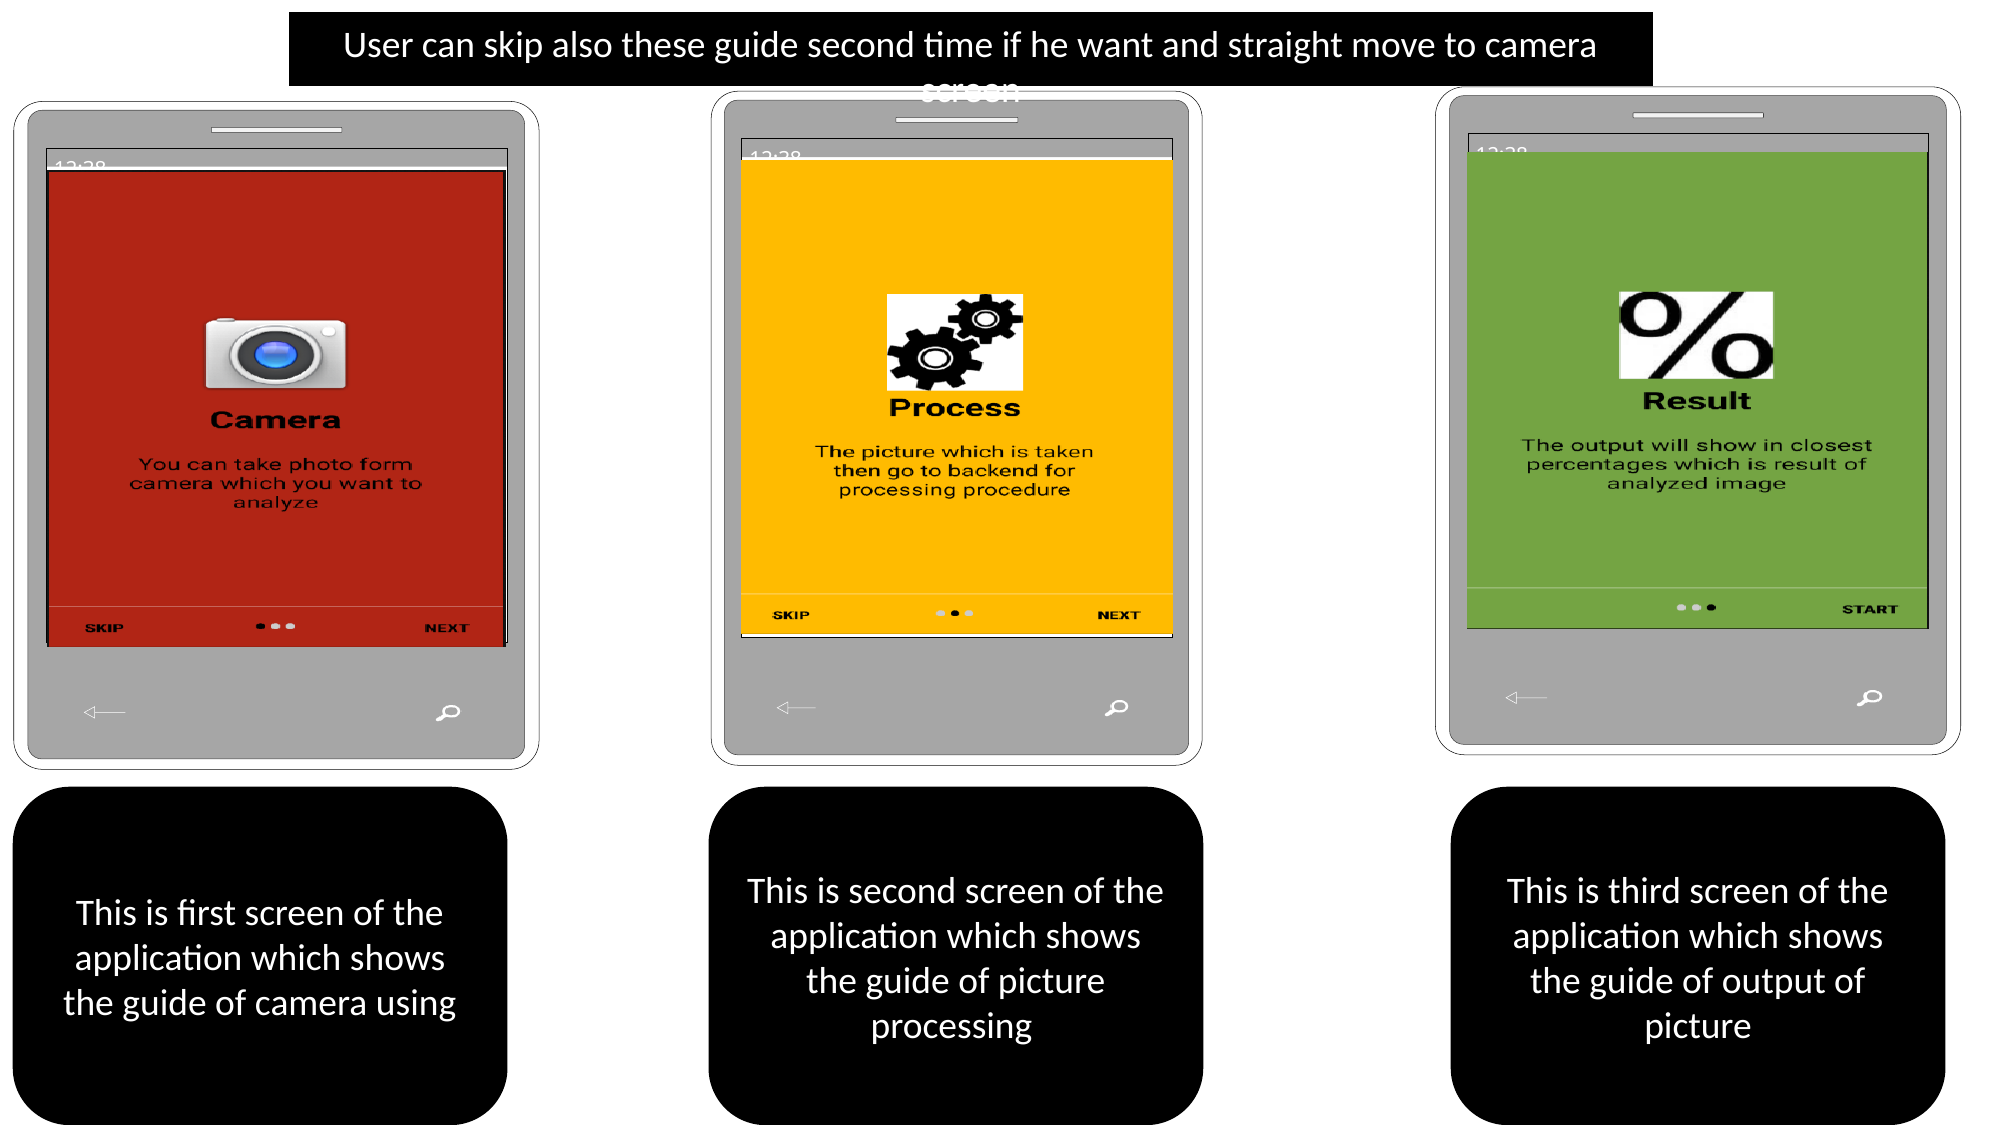

User can skip also these guide second time if he want and straight move to camera screen
12:38
12:38
12:38
This is first screen of the application which shows the guide of camera using
This is second screen of the application which shows the guide of picture processing
This is third screen of the application which shows the guide of output of picture